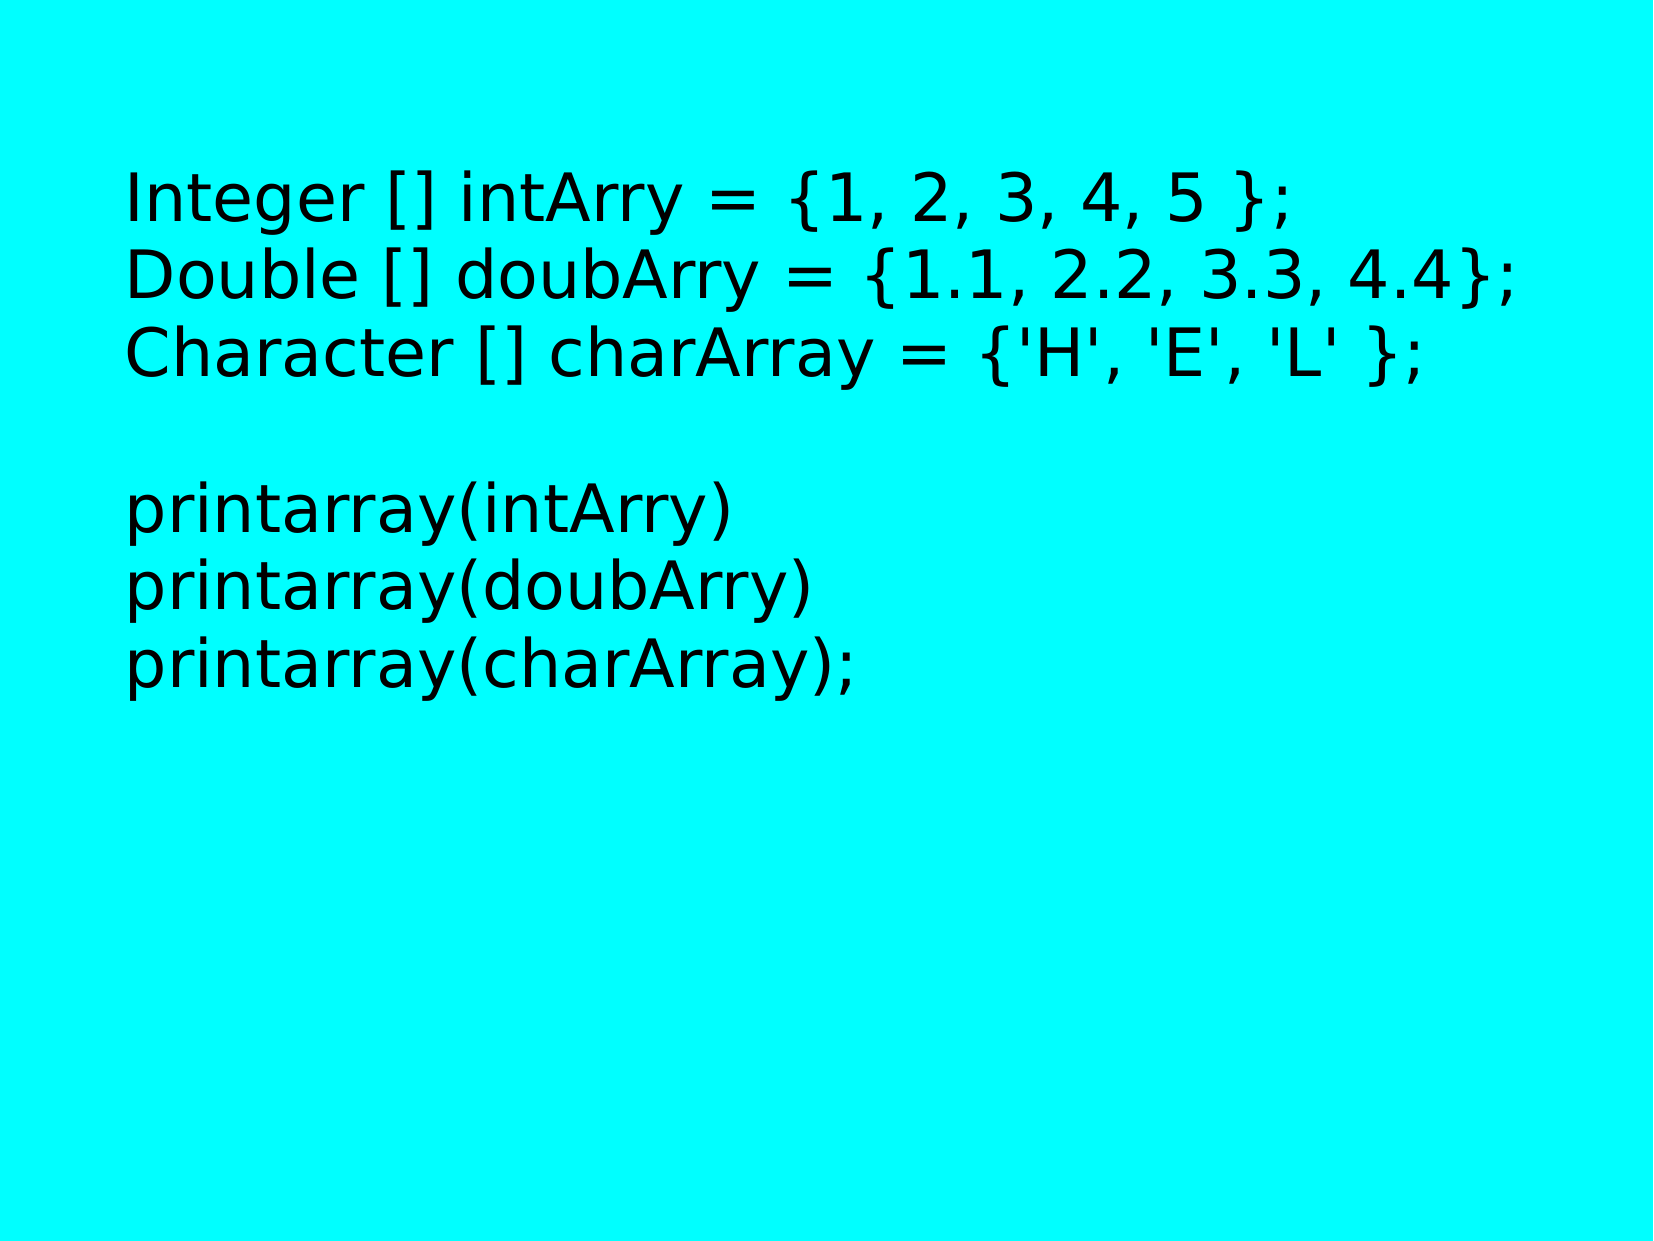

# Integer [] intArry = {1, 2, 3, 4, 5 }; Double [] doubArry = {1.1, 2.2, 3.3, 4.4}; Character [] charArray = {'H', 'E', 'L' }; printarray(intArry) printarray(doubArry) printarray(charArray);